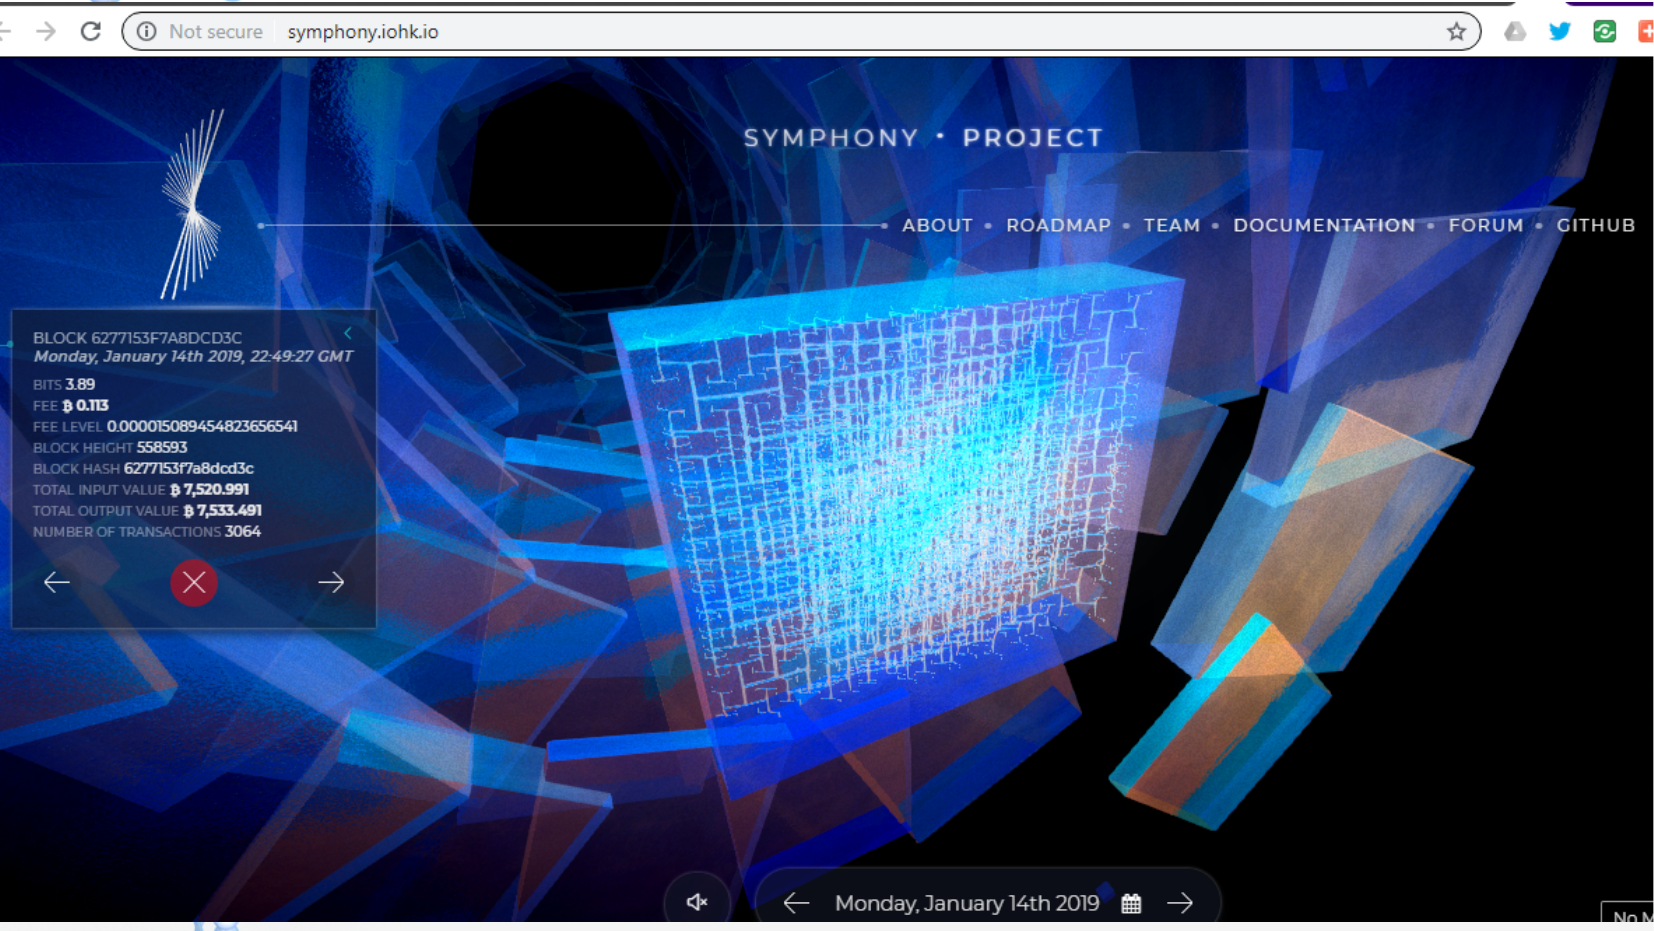

# Symphony of Blockchains
Bitcoin chain visualization
36